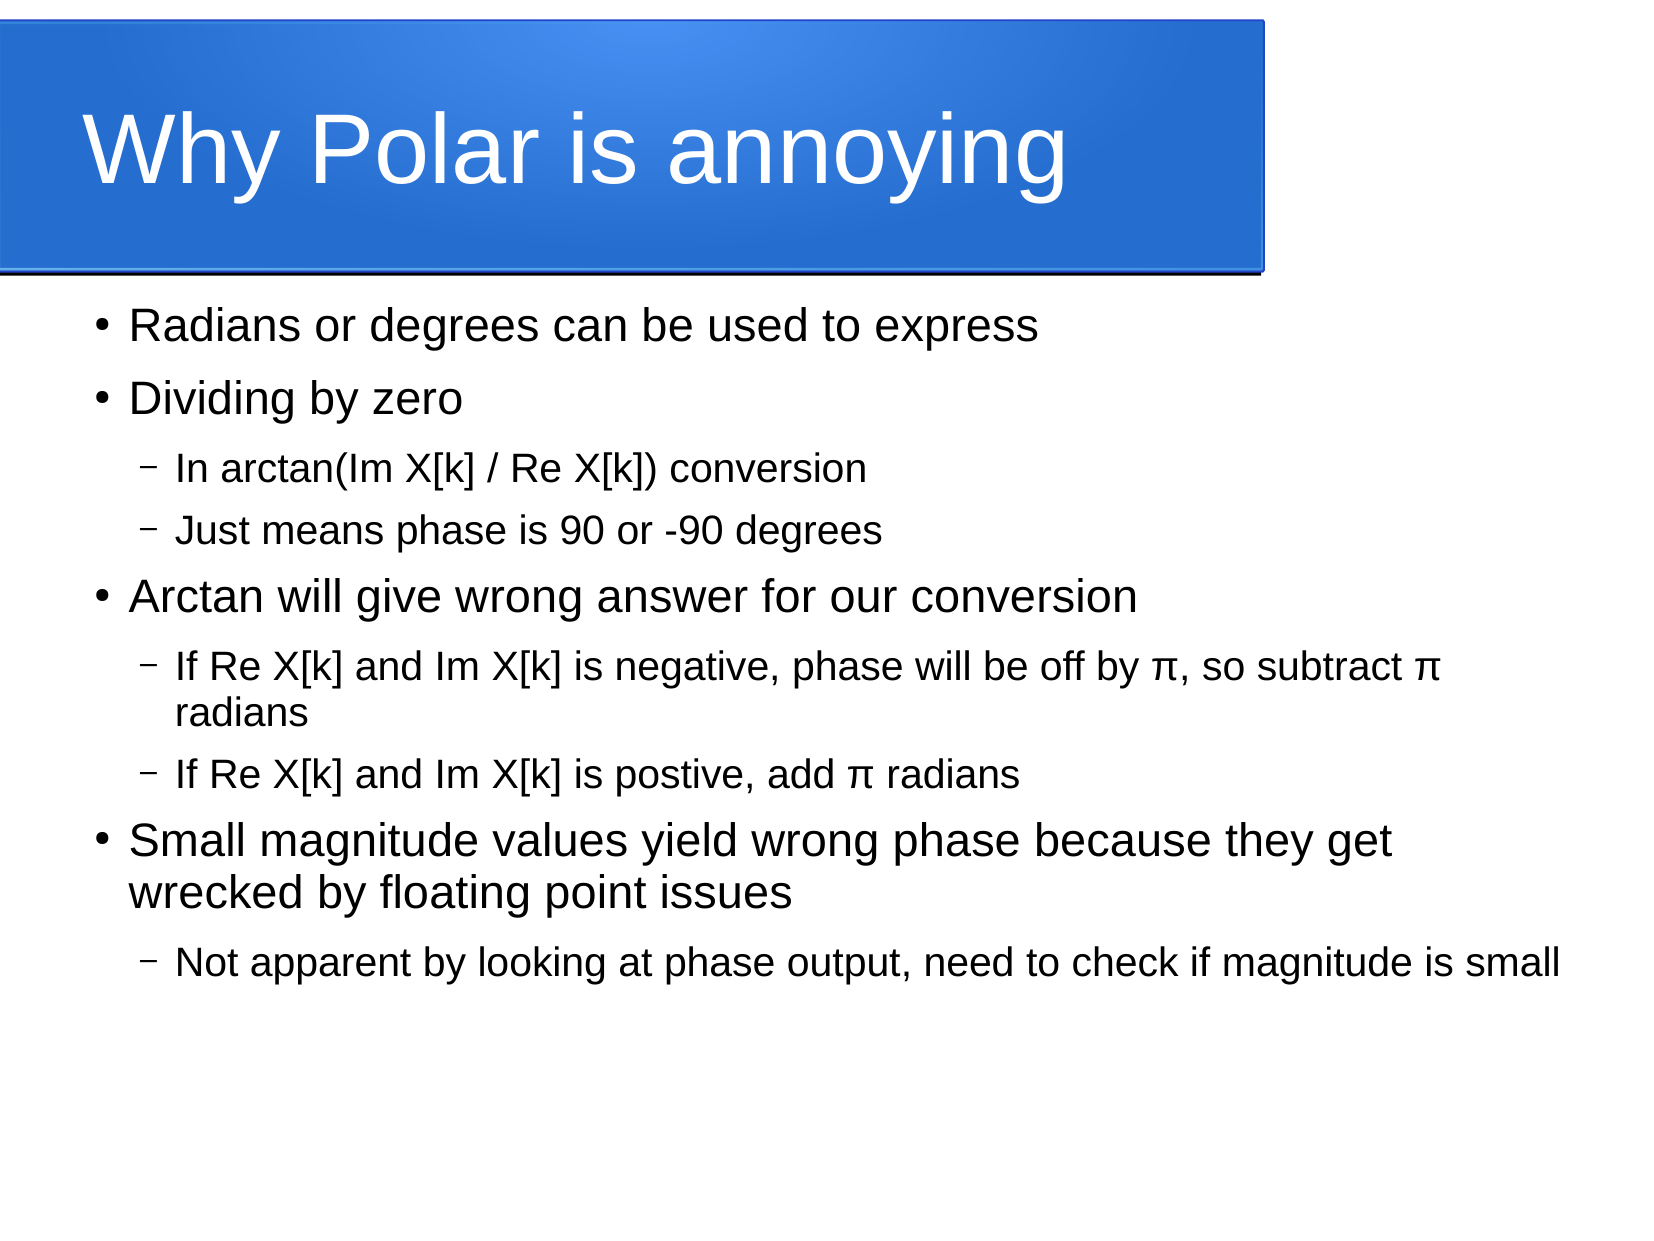

# Why Polar is annoying
Radians or degrees can be used to express
Dividing by zero
In arctan(Im X[k] / Re X[k]) conversion
Just means phase is 90 or -90 degrees
Arctan will give wrong answer for our conversion
If Re X[k] and Im X[k] is negative, phase will be off by π, so subtract π radians
If Re X[k] and Im X[k] is postive, add π radians
Small magnitude values yield wrong phase because they get wrecked by floating point issues
Not apparent by looking at phase output, need to check if magnitude is small